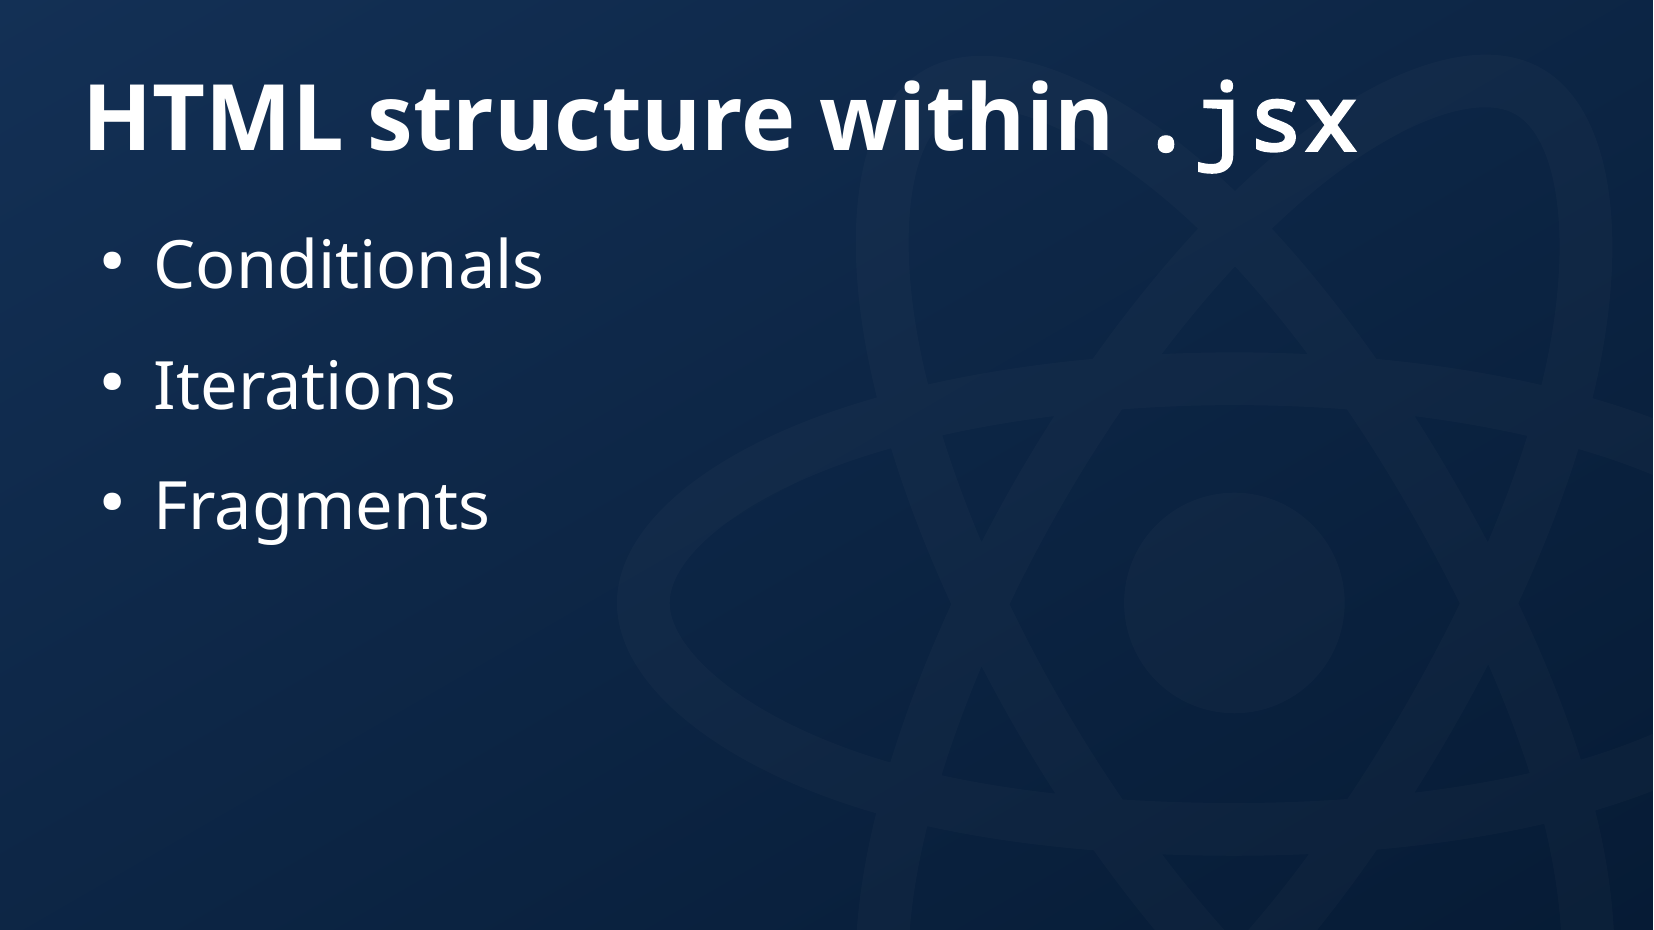

# HTML structure within .jsx
Conditionals
Iterations
Fragments